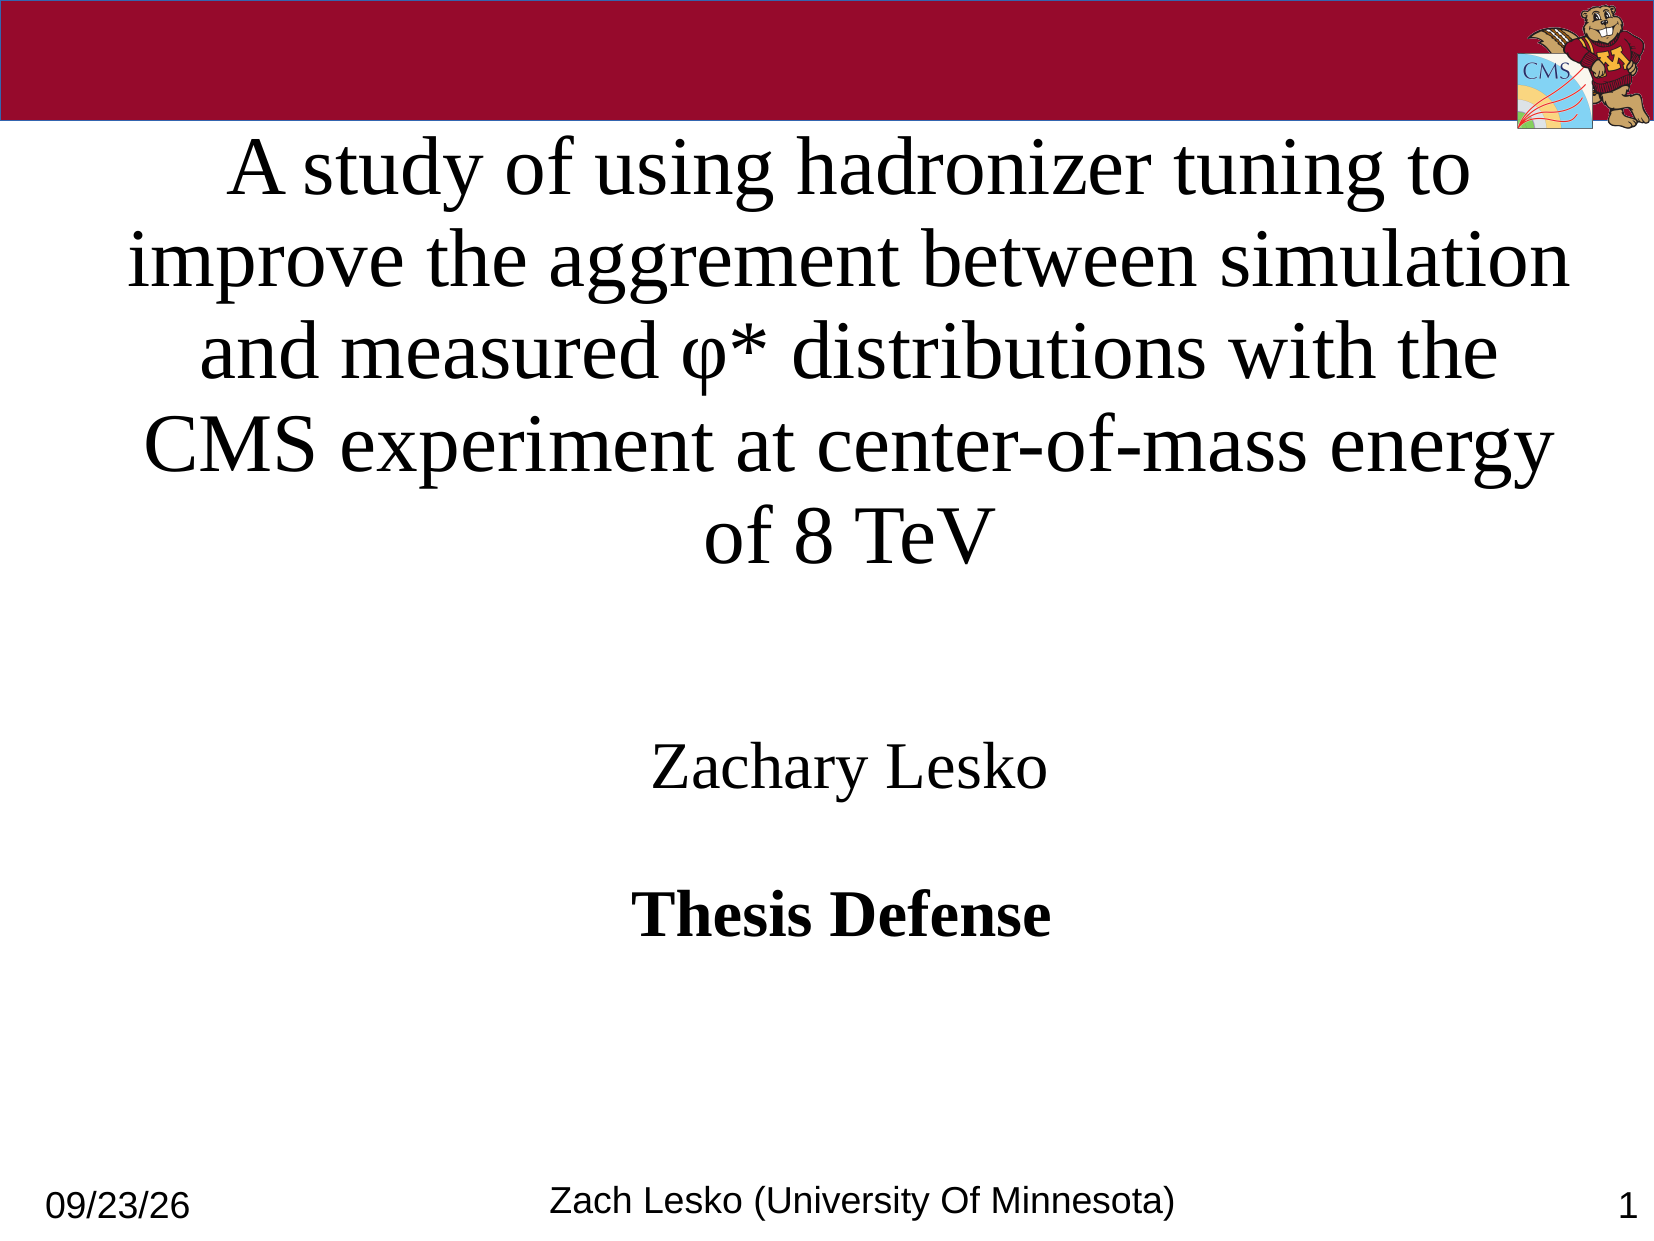

A study of using hadronizer tuning to improve the aggrement between simulation and measured φ* distributions with the CMS experiment at center-of-mass energy of 8 TeV
# Zachary Lesko
Thesis Defense
Zach Lesko (University Of Minnesota)
1